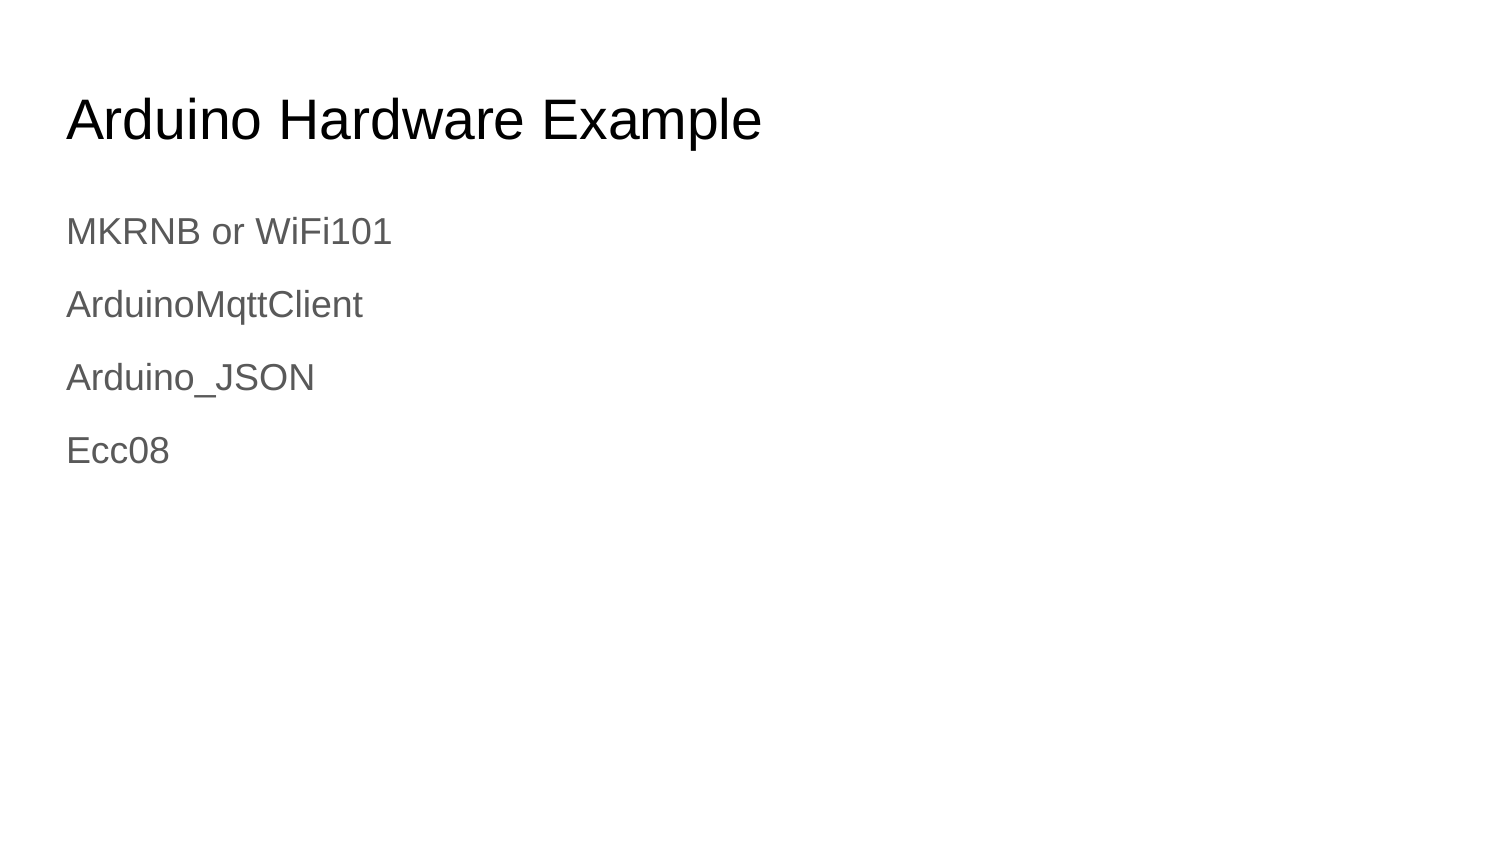

# Arduino Hardware Example
MKRNB or WiFi101
ArduinoMqttClient
Arduino_JSON
Ecc08